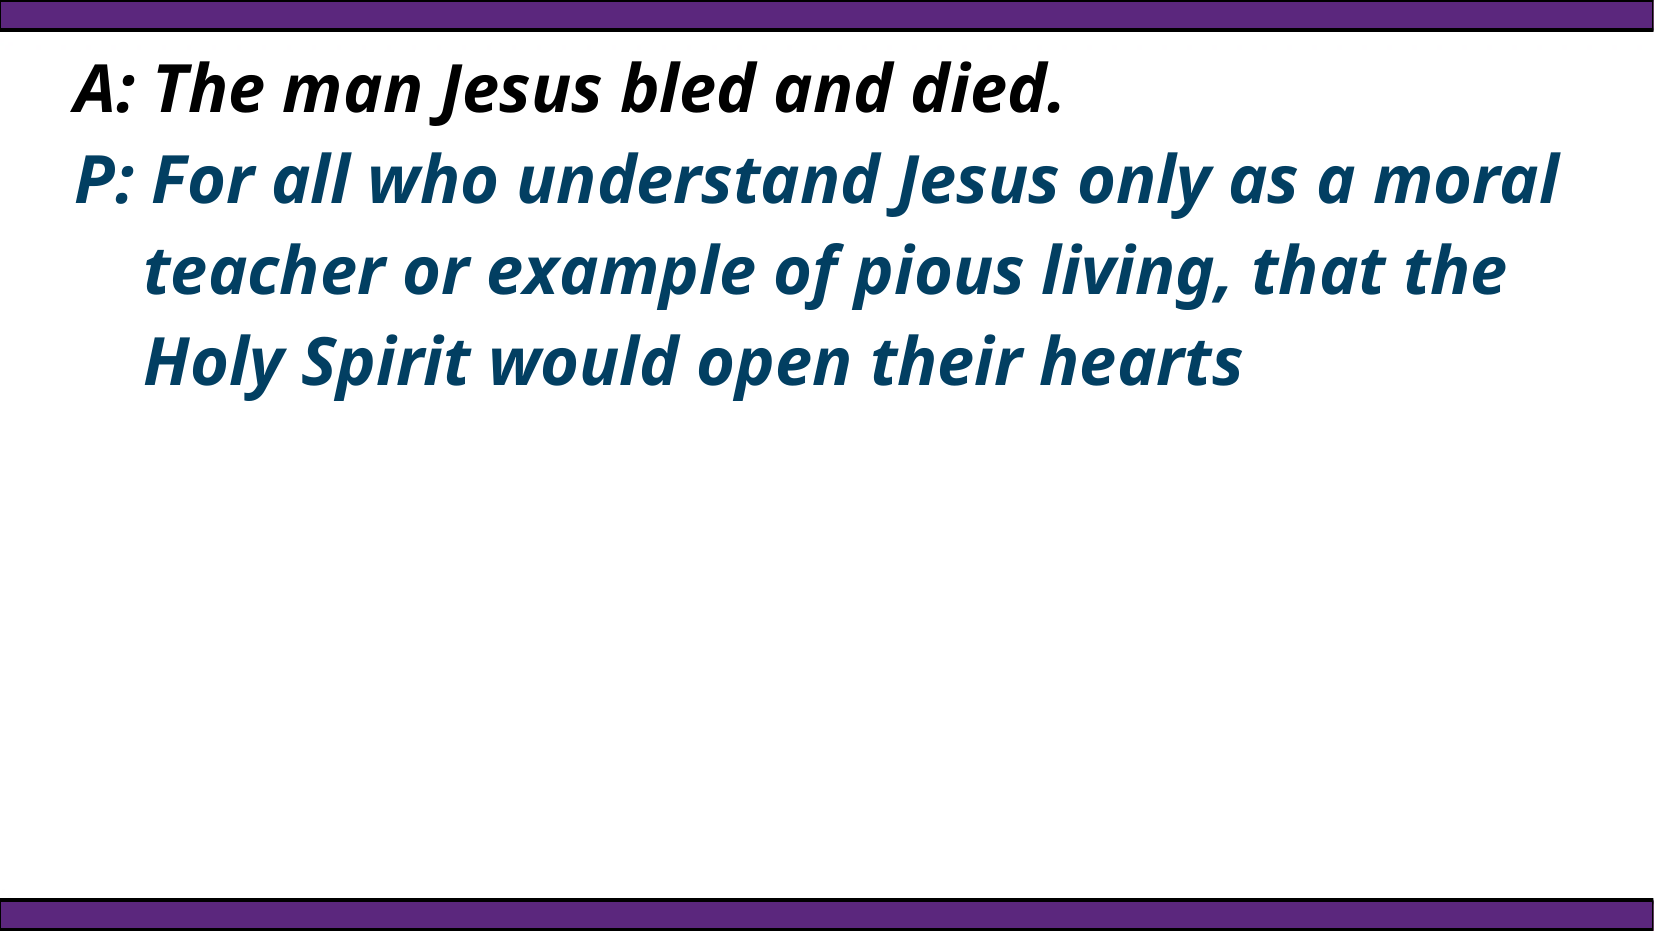

A: The man Jesus bled and died.
P: For all who understand Jesus only as a moral
 teacher or example of pious living, that the
 Holy Spirit would open their hearts